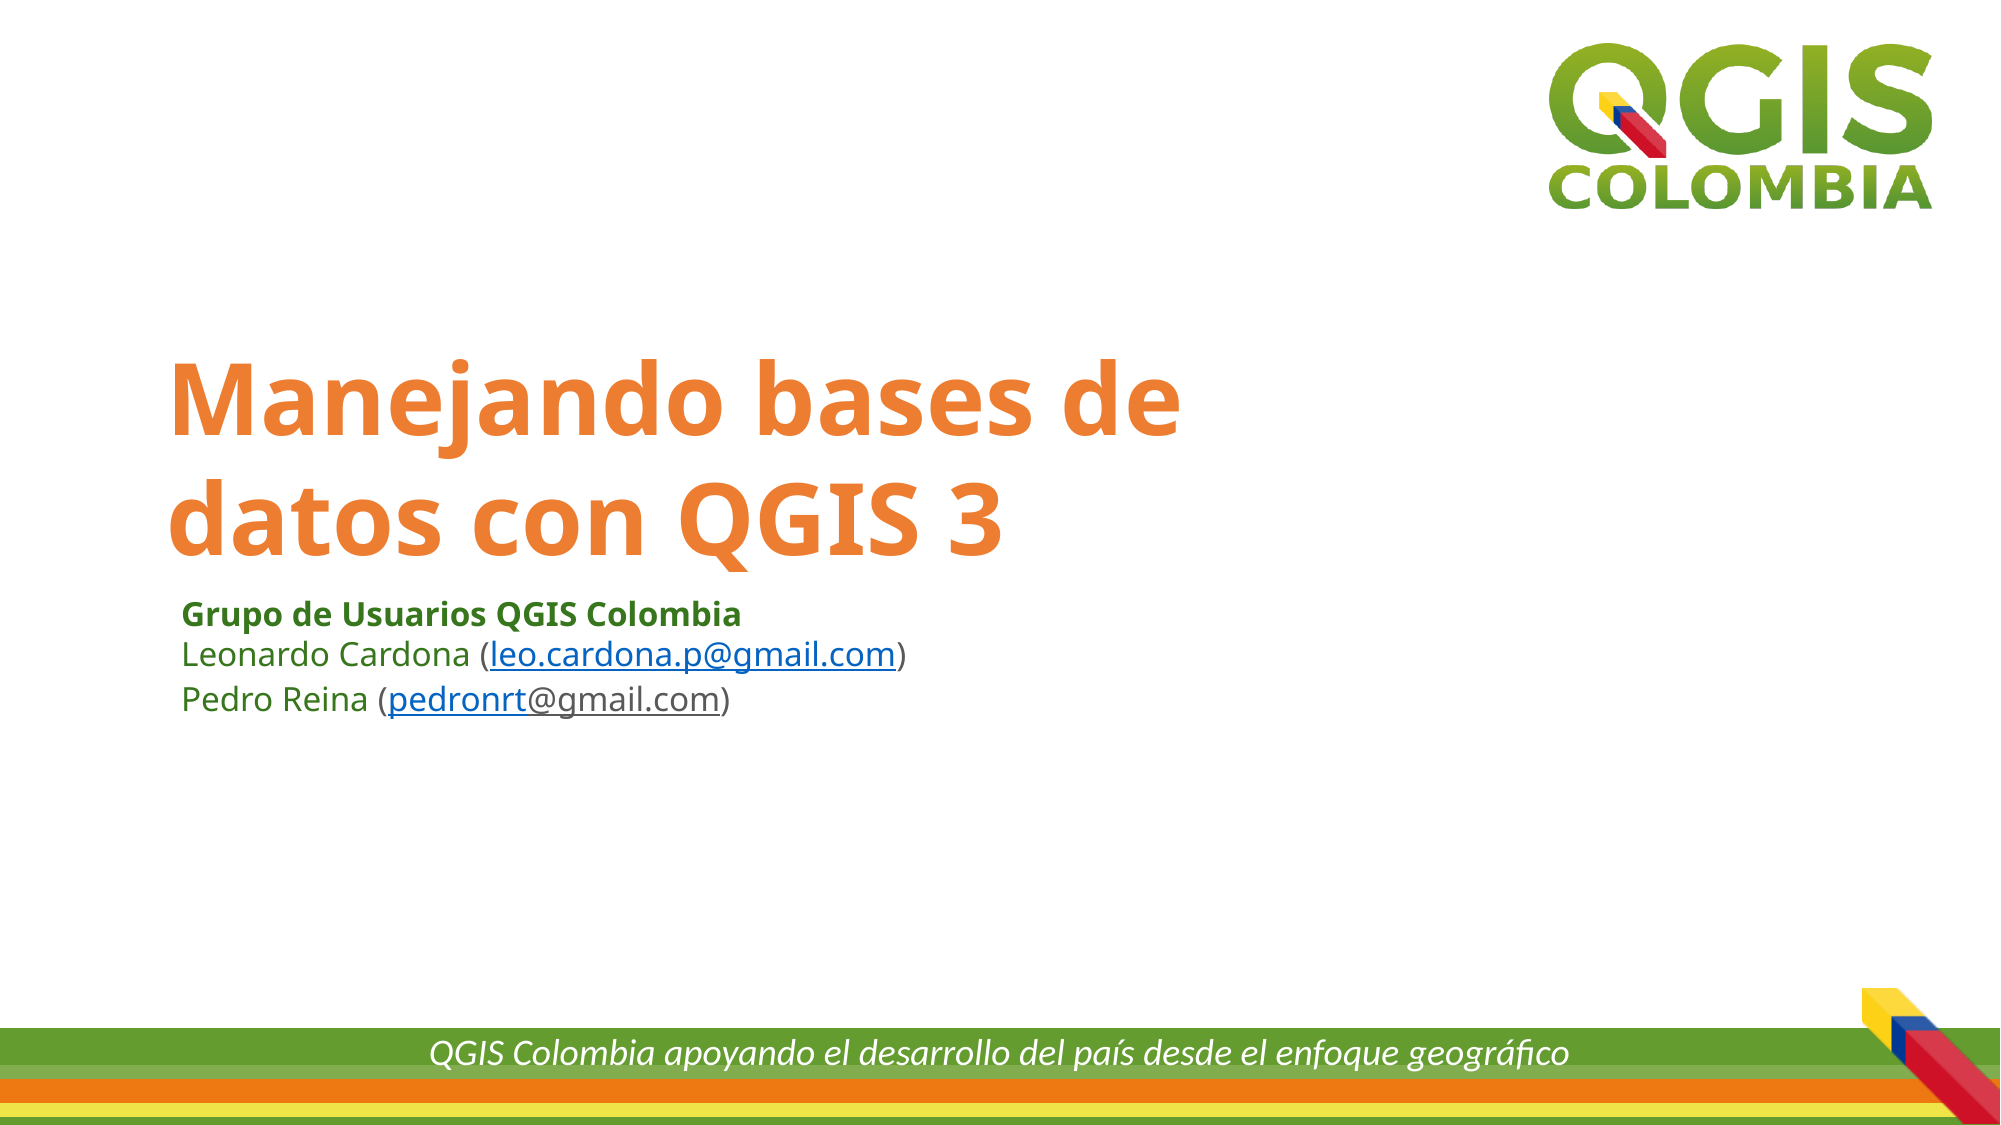

Manejando bases de datos con QGIS 3
Grupo de Usuarios QGIS Colombia
Leonardo Cardona (leo.cardona.p@gmail.com)
Pedro Reina (pedronrt@gmail.com)